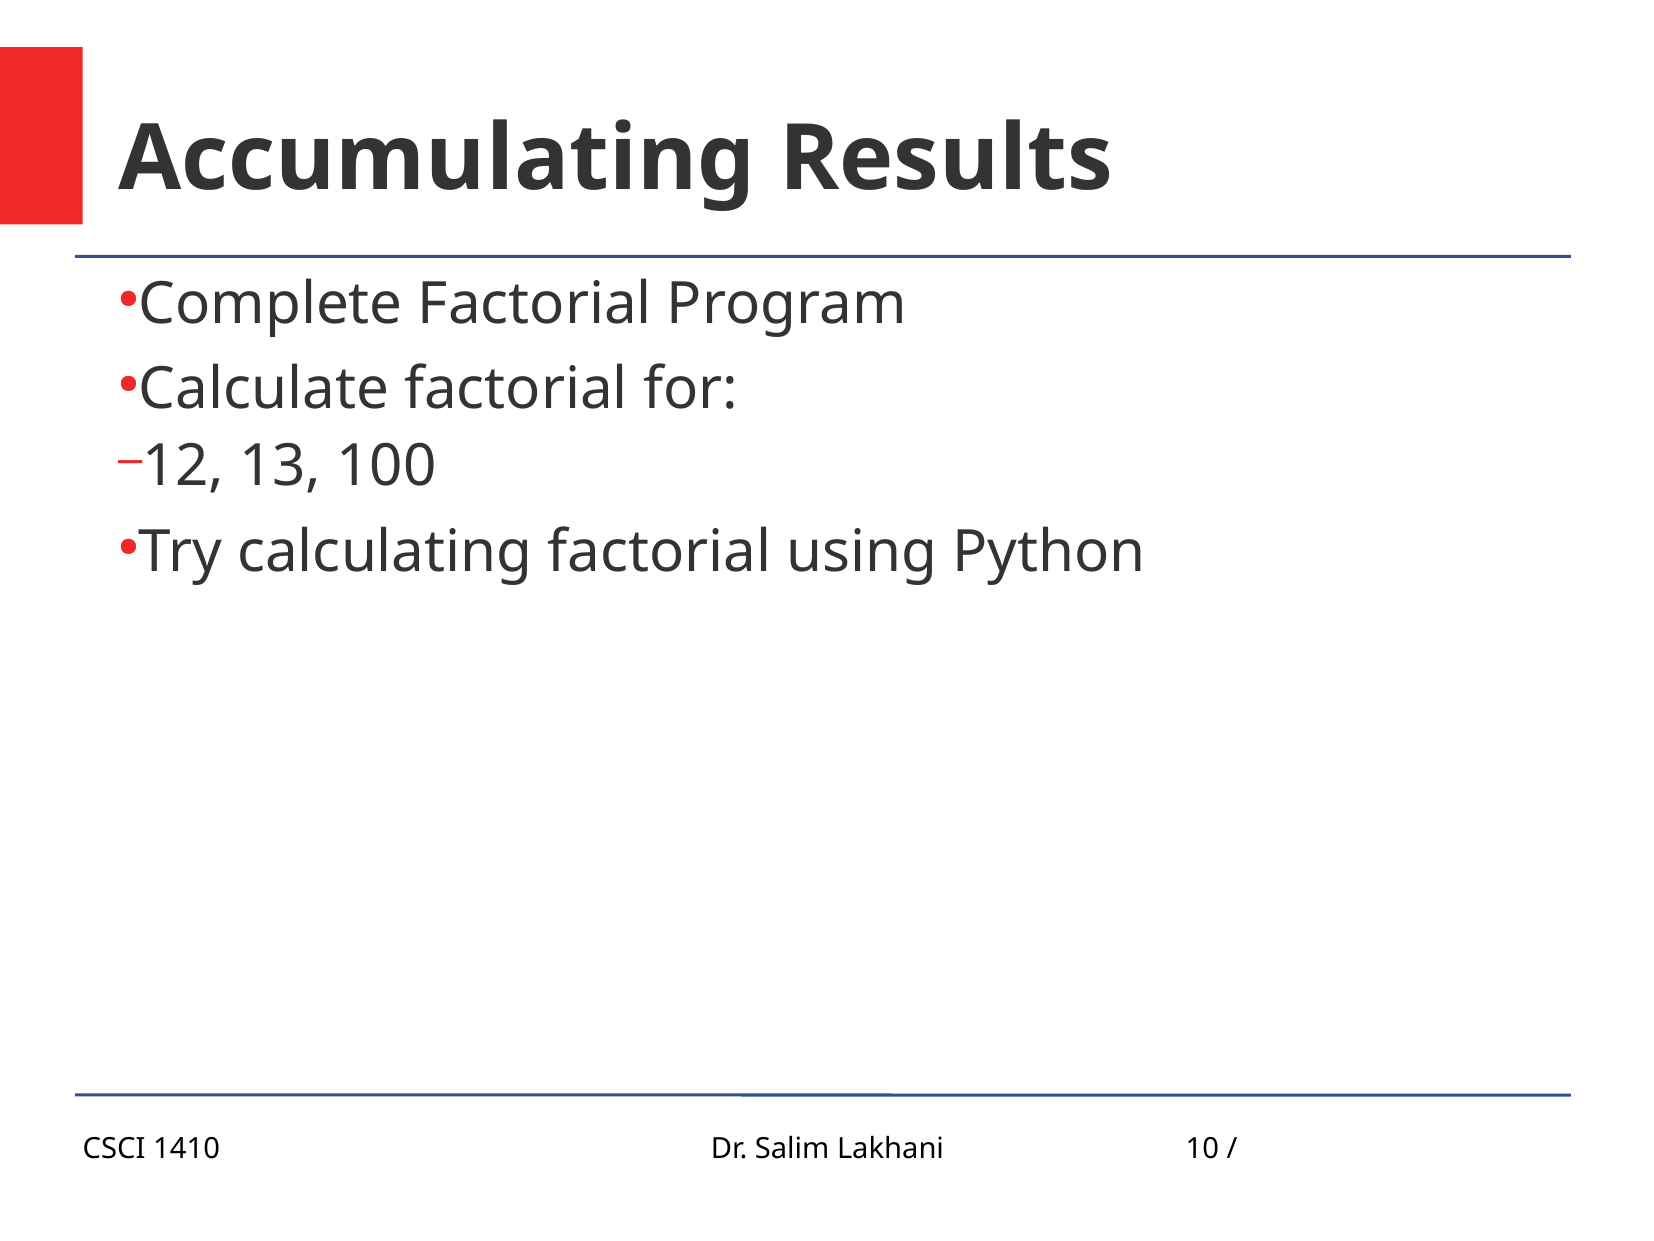

# Accumulating Results
Complete Factorial Program
Calculate factorial for:
12, 13, 100
Try calculating factorial using Python
CSCI 1410
Dr. Salim Lakhani